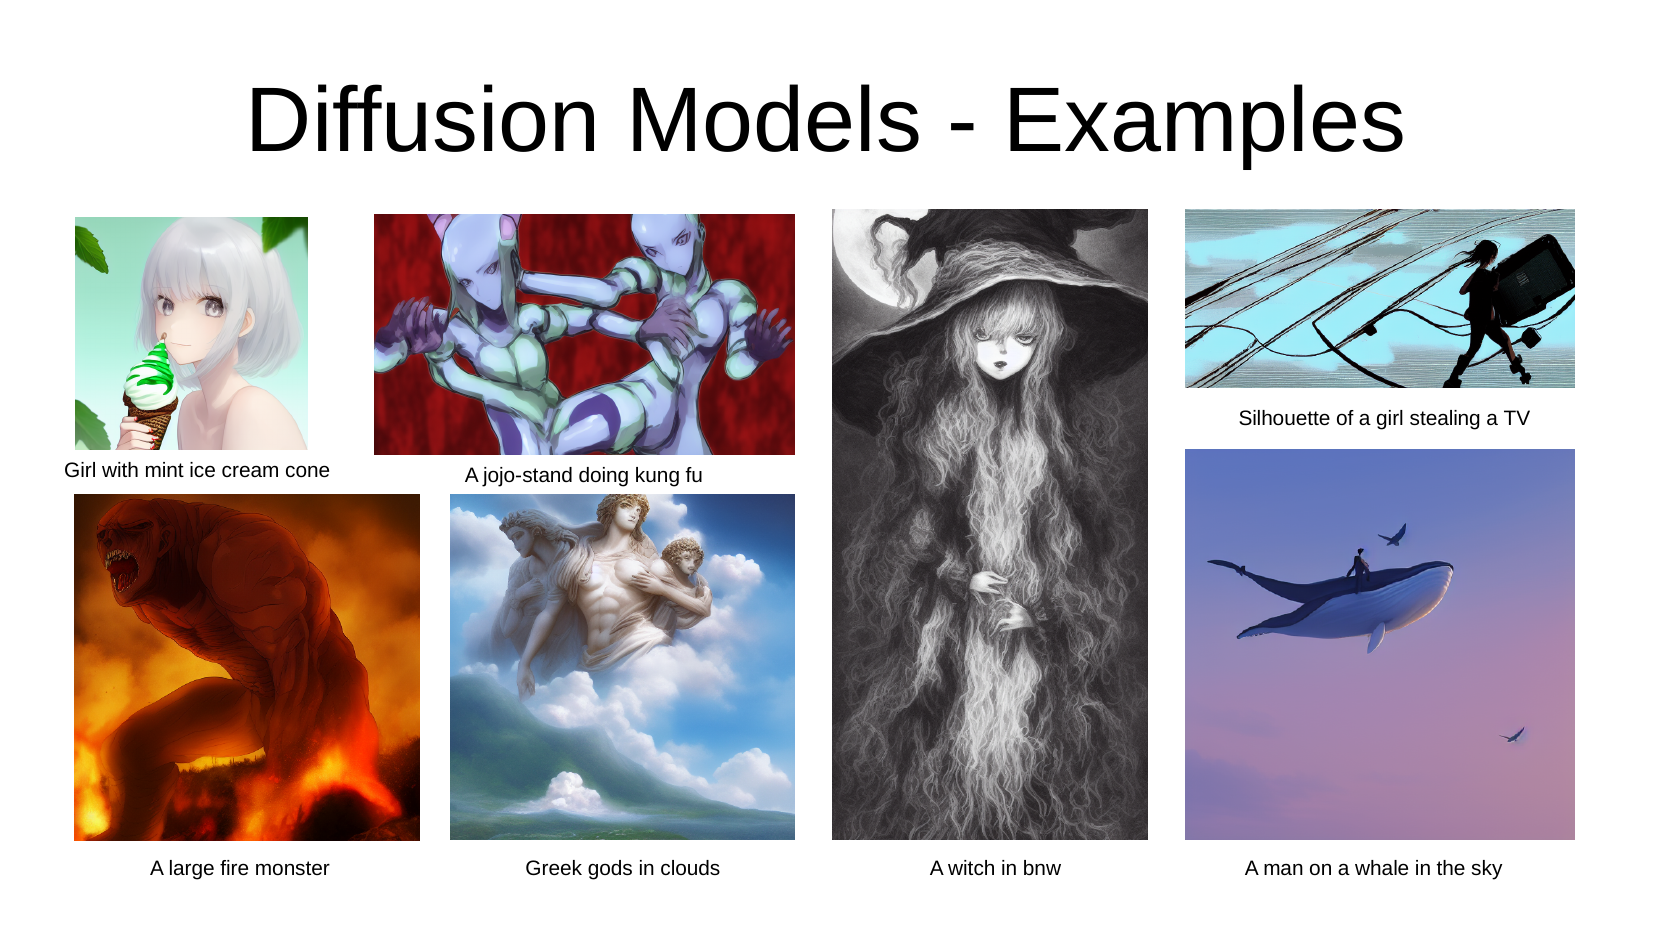

# Diffusion Models - Examples
Silhouette of a girl stealing a TV
Girl with mint ice cream cone
A jojo-stand doing kung fu
A large fire monster
Greek gods in clouds
A witch in bnw
A man on a whale in the sky